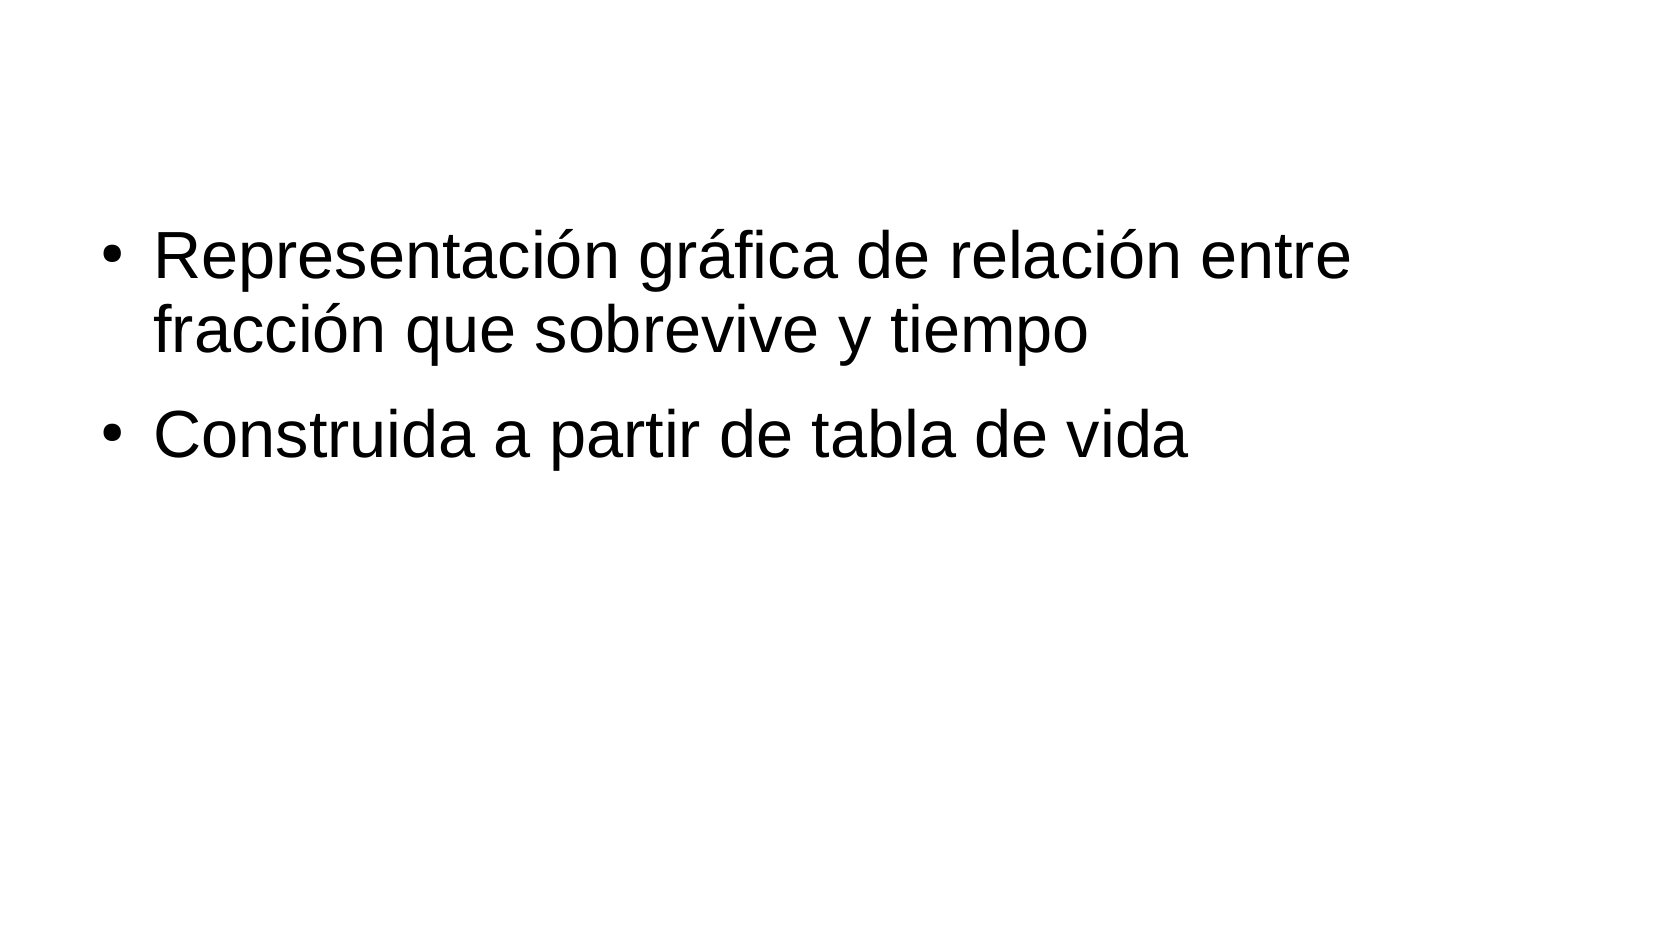

# Representación gráfica de relación entre fracción que sobrevive y tiempo
Construida a partir de tabla de vida